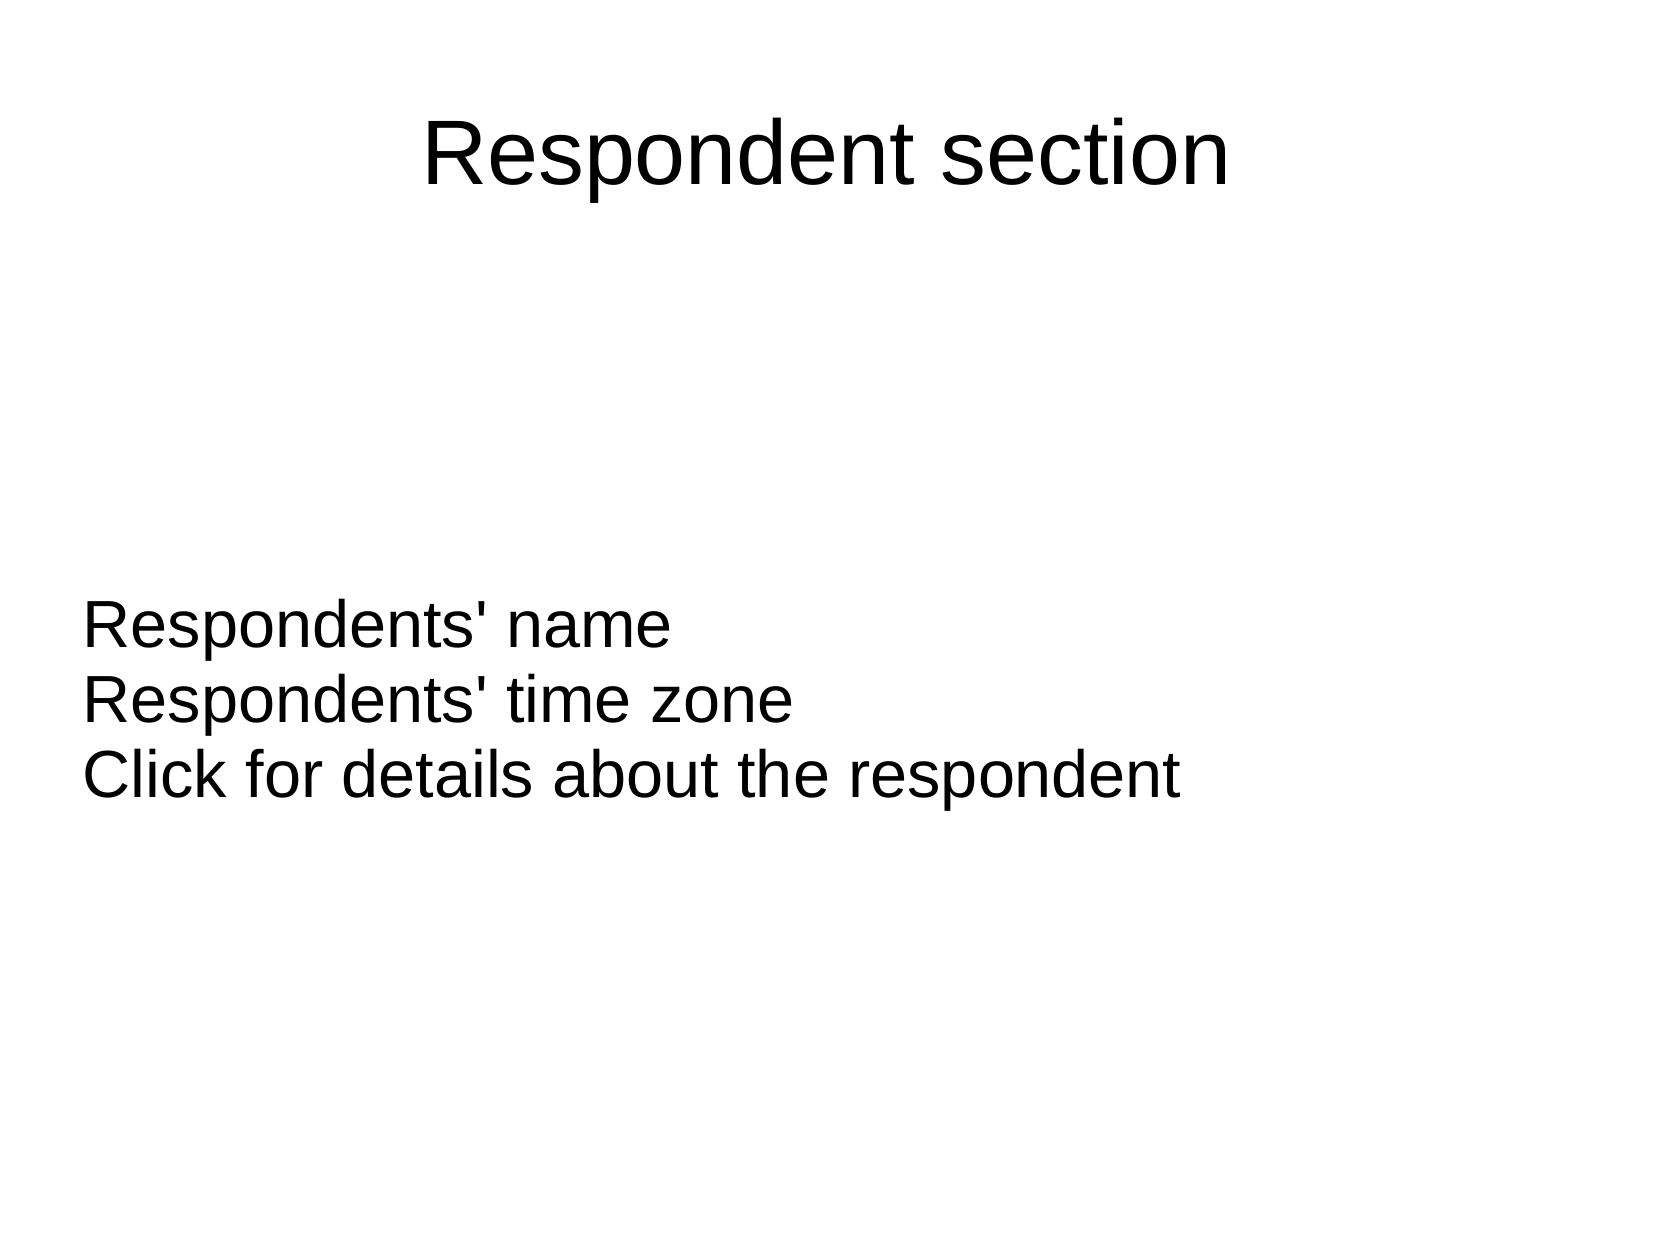

# Respondent section
Respondents' name
Respondents' time zone
Click for details about the respondent